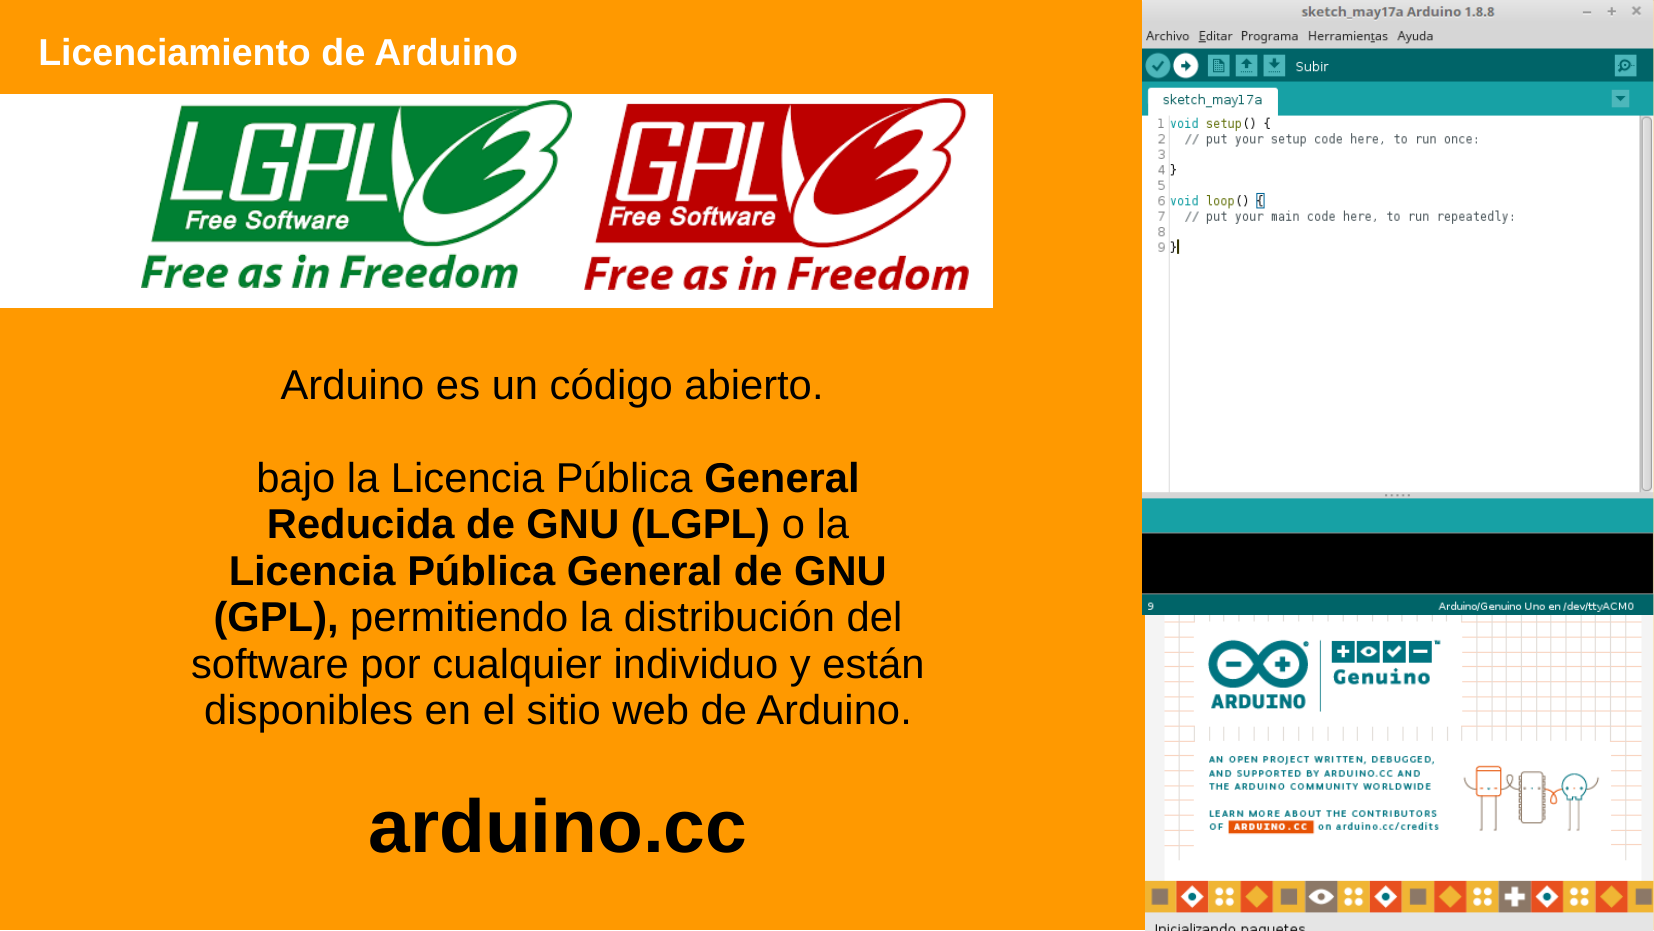

Licenciamiento de Arduino
Arduino es un código abierto.
bajo la Licencia Pública General Reducida de GNU (LGPL) o la Licencia Pública General de GNU (GPL), permitiendo la distribución del software por cualquier individuo y están disponibles en el sitio web de Arduino.
arduino.cc